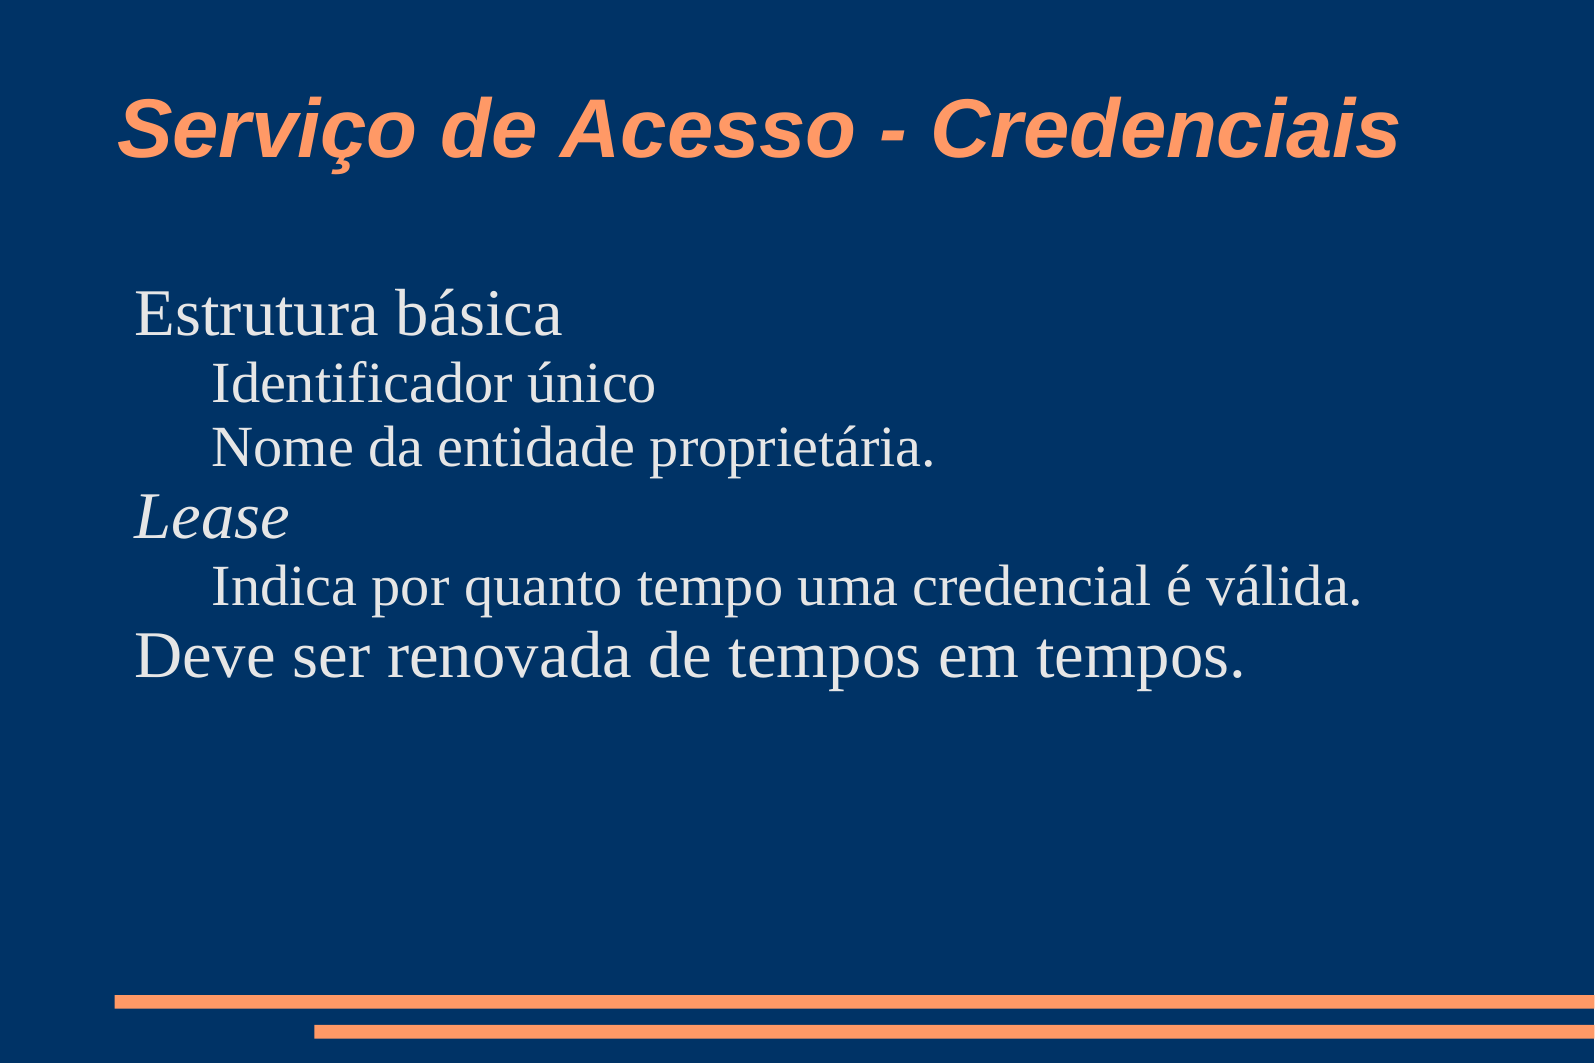

# Serviço de Acesso - Credenciais
Estrutura básica
Identificador único
Nome da entidade proprietária.
Lease
Indica por quanto tempo uma credencial é válida.
Deve ser renovada de tempos em tempos.